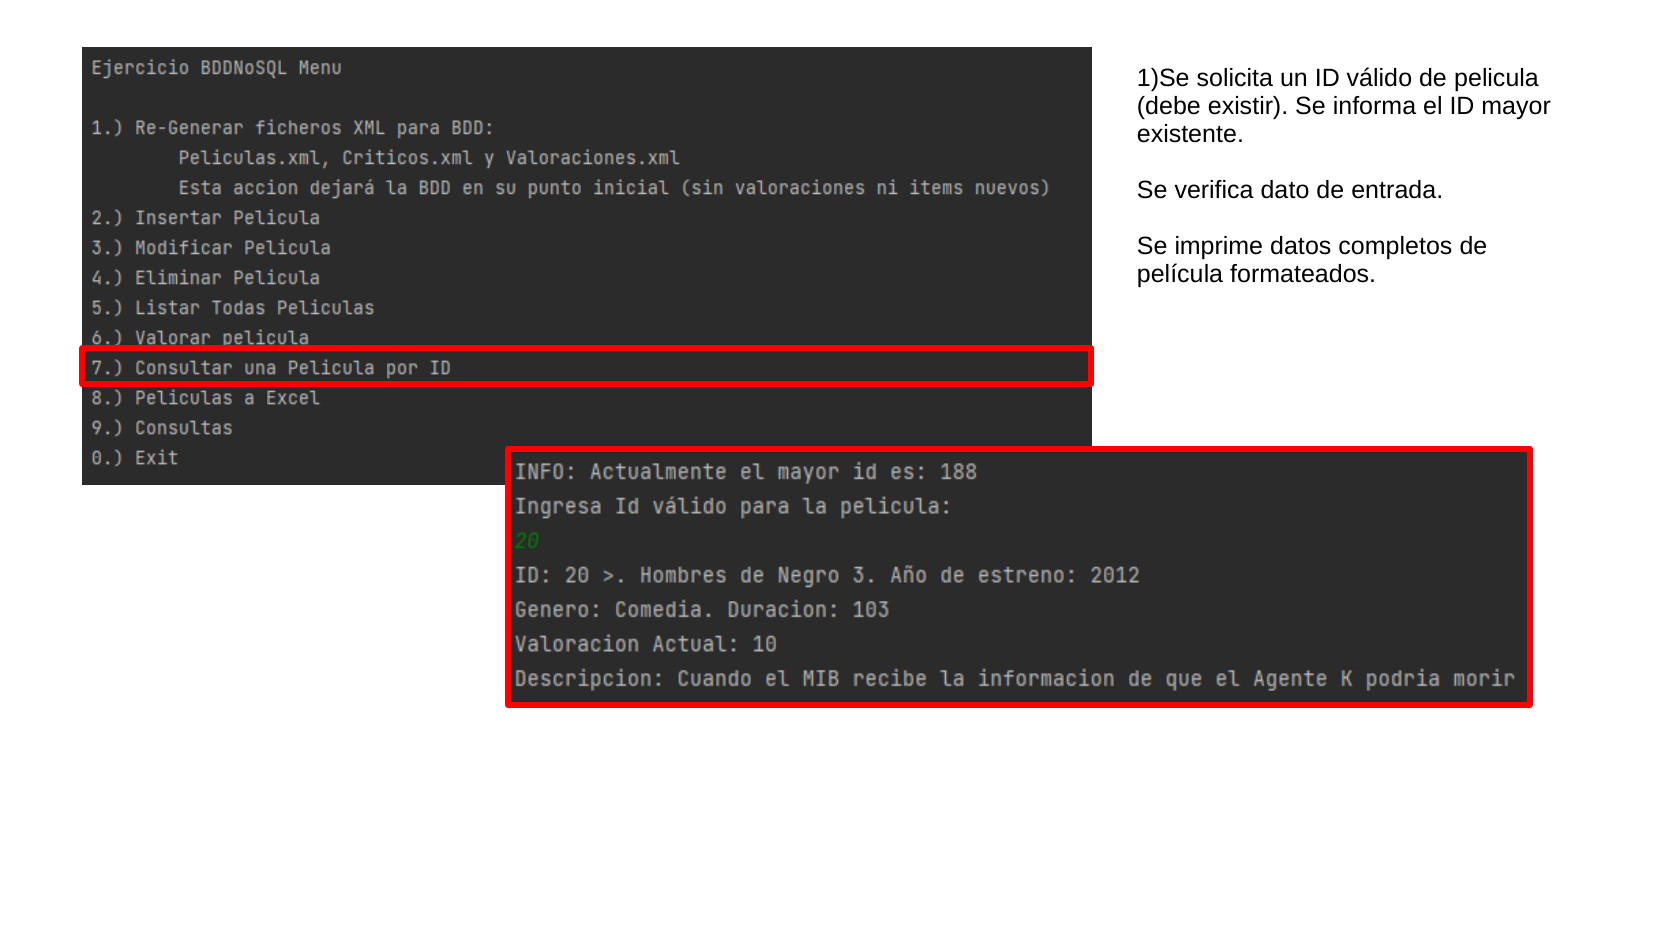

1)Se solicita un ID válido de pelicula (debe existir). Se informa el ID mayor existente.
Se verifica dato de entrada.
Se imprime datos completos de película formateados.